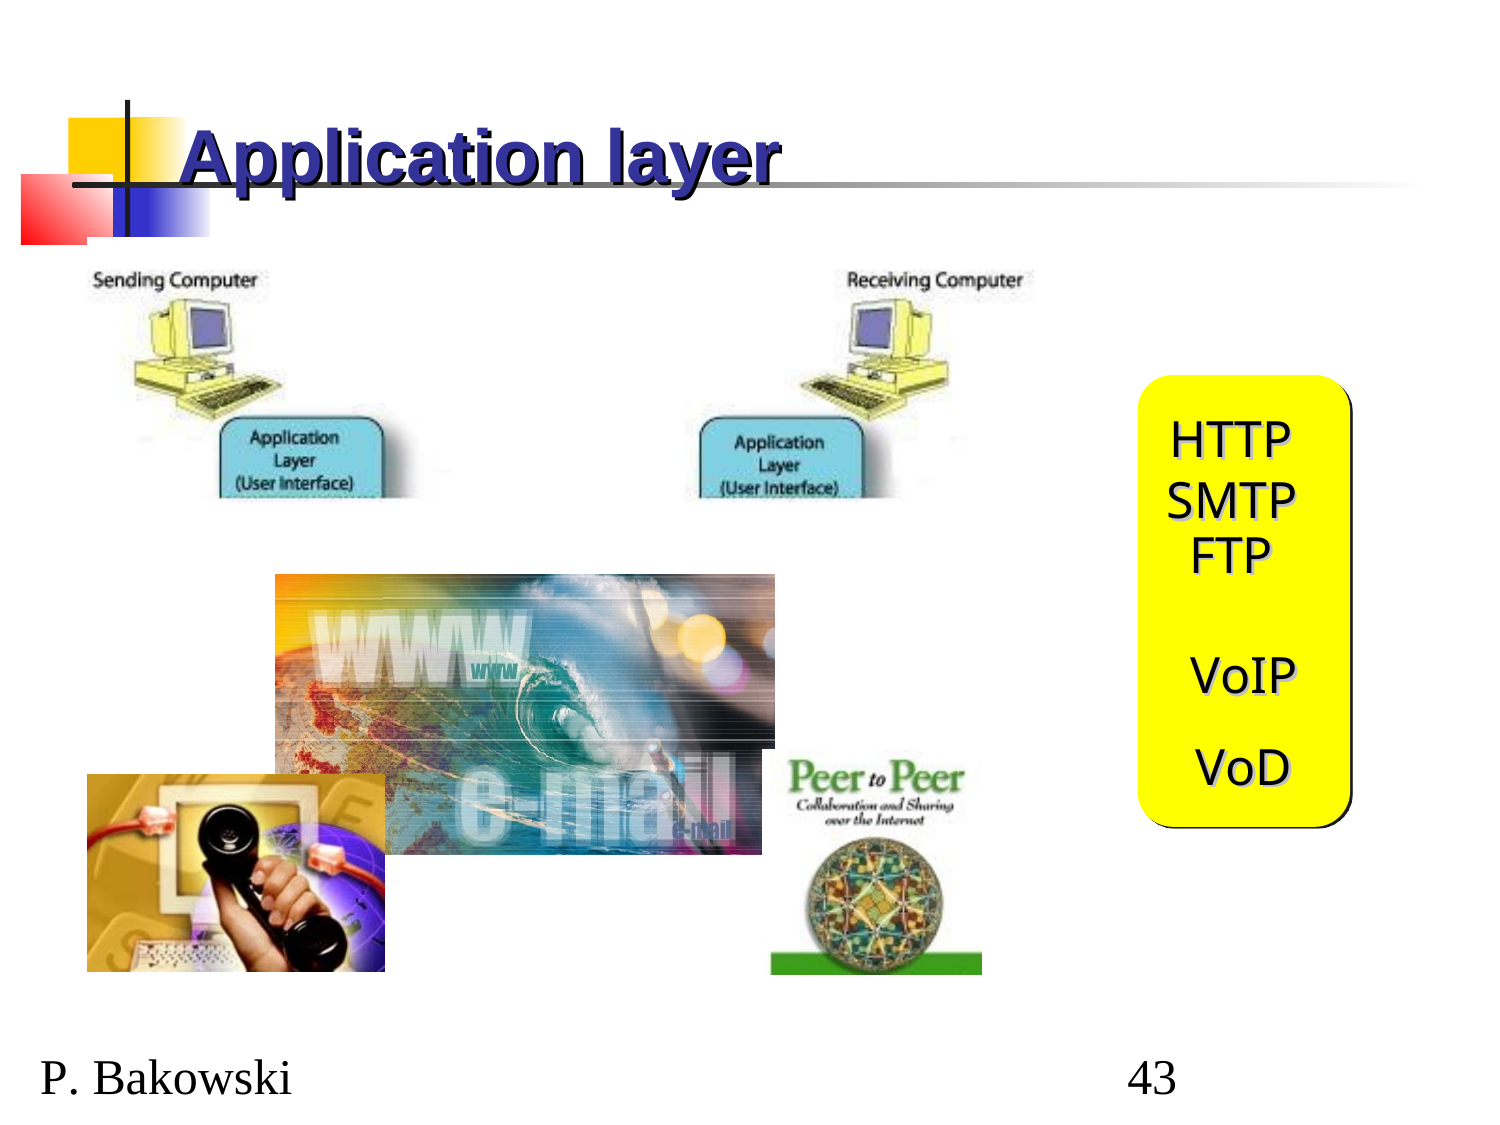

# Application layer
HTTP
SMTP
FTP
VoIP
VoD
P.Bakowski
43